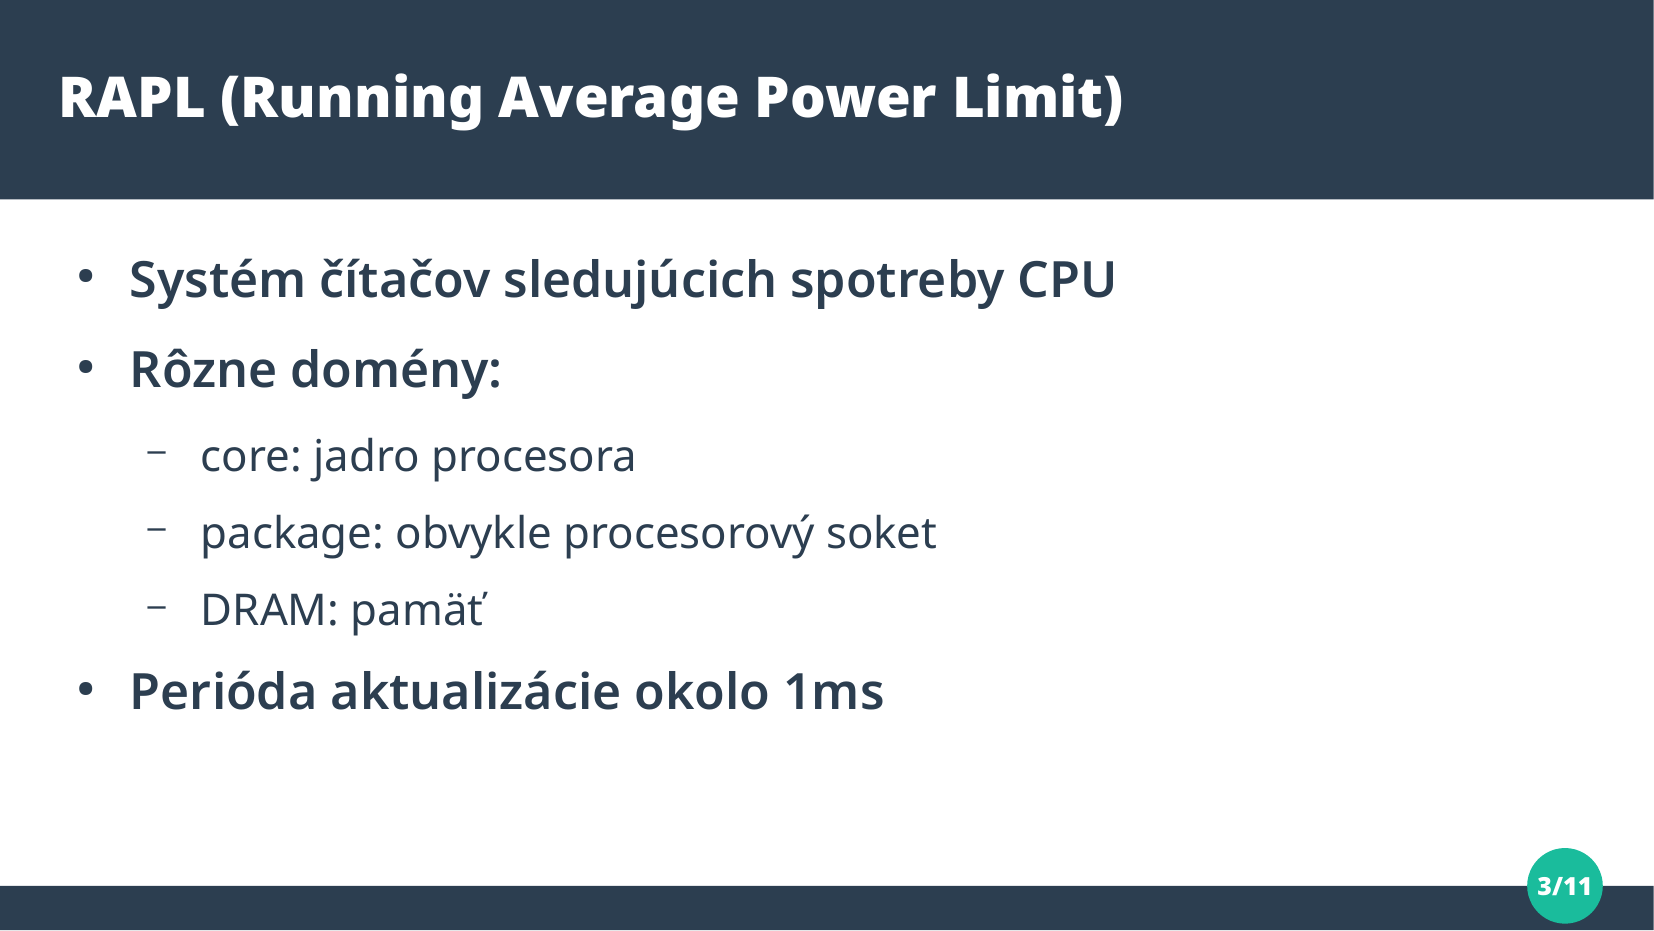

# RAPL (Running Average Power Limit)
Systém čítačov sledujúcich spotreby CPU
Rôzne domény:
core: jadro procesora
package: obvykle procesorový soket
DRAM: pamäť
Perióda aktualizácie okolo 1ms